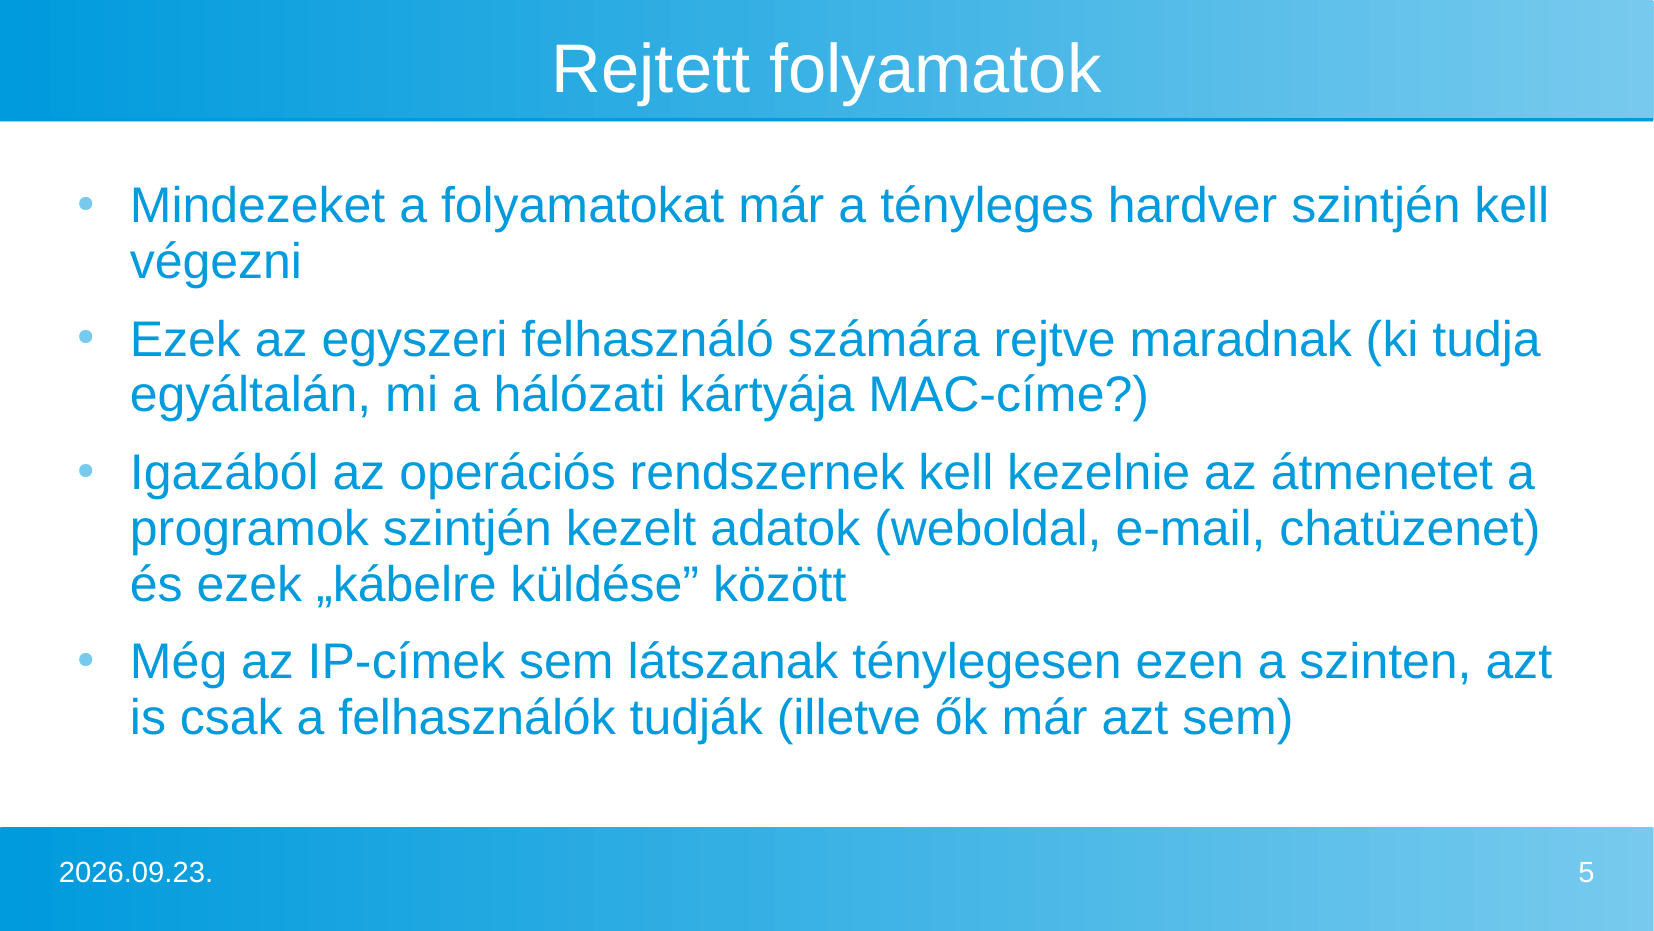

# Rejtett folyamatok
Mindezeket a folyamatokat már a tényleges hardver szintjén kell végezni
Ezek az egyszeri felhasználó számára rejtve maradnak (ki tudja egyáltalán, mi a hálózati kártyája MAC-címe?)
Igazából az operációs rendszernek kell kezelnie az átmenetet a programok szintjén kezelt adatok (weboldal, e-mail, chatüzenet) és ezek „kábelre küldése” között
Még az IP-címek sem látszanak ténylegesen ezen a szinten, azt is csak a felhasználók tudják (illetve ők már azt sem)
5